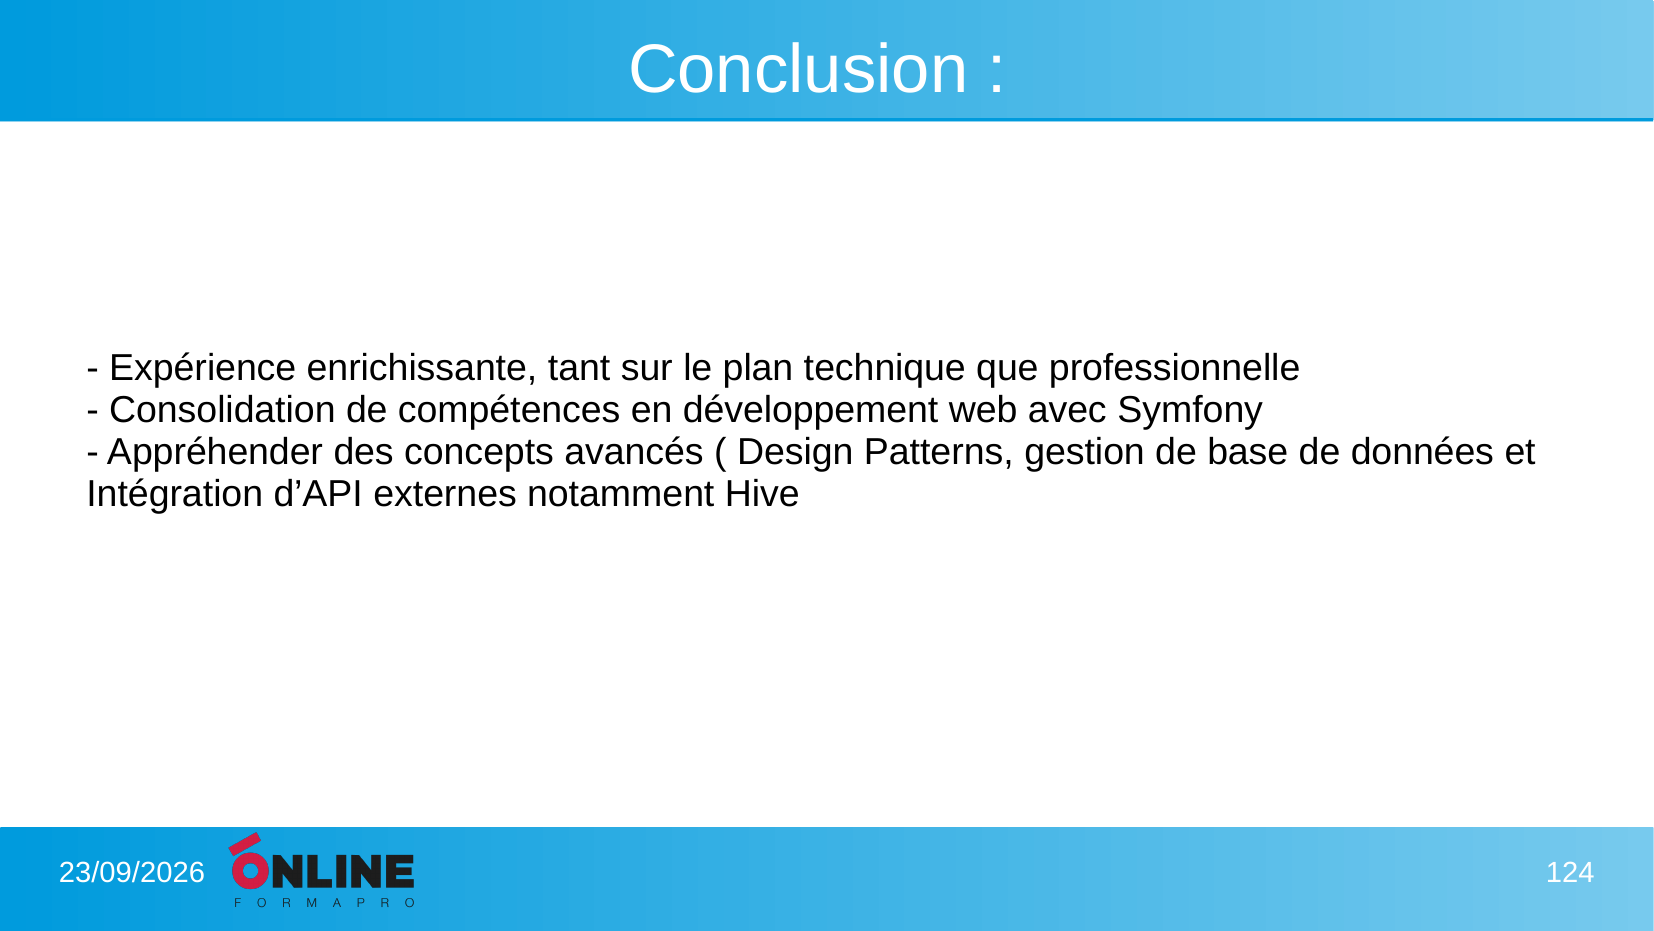

# Conclusion :
- Expérience enrichissante, tant sur le plan technique que professionnelle
- Consolidation de compétences en développement web avec Symfony
- Appréhender des concepts avancés ( Design Patterns, gestion de base de données et
Intégration d’API externes notamment Hive
124